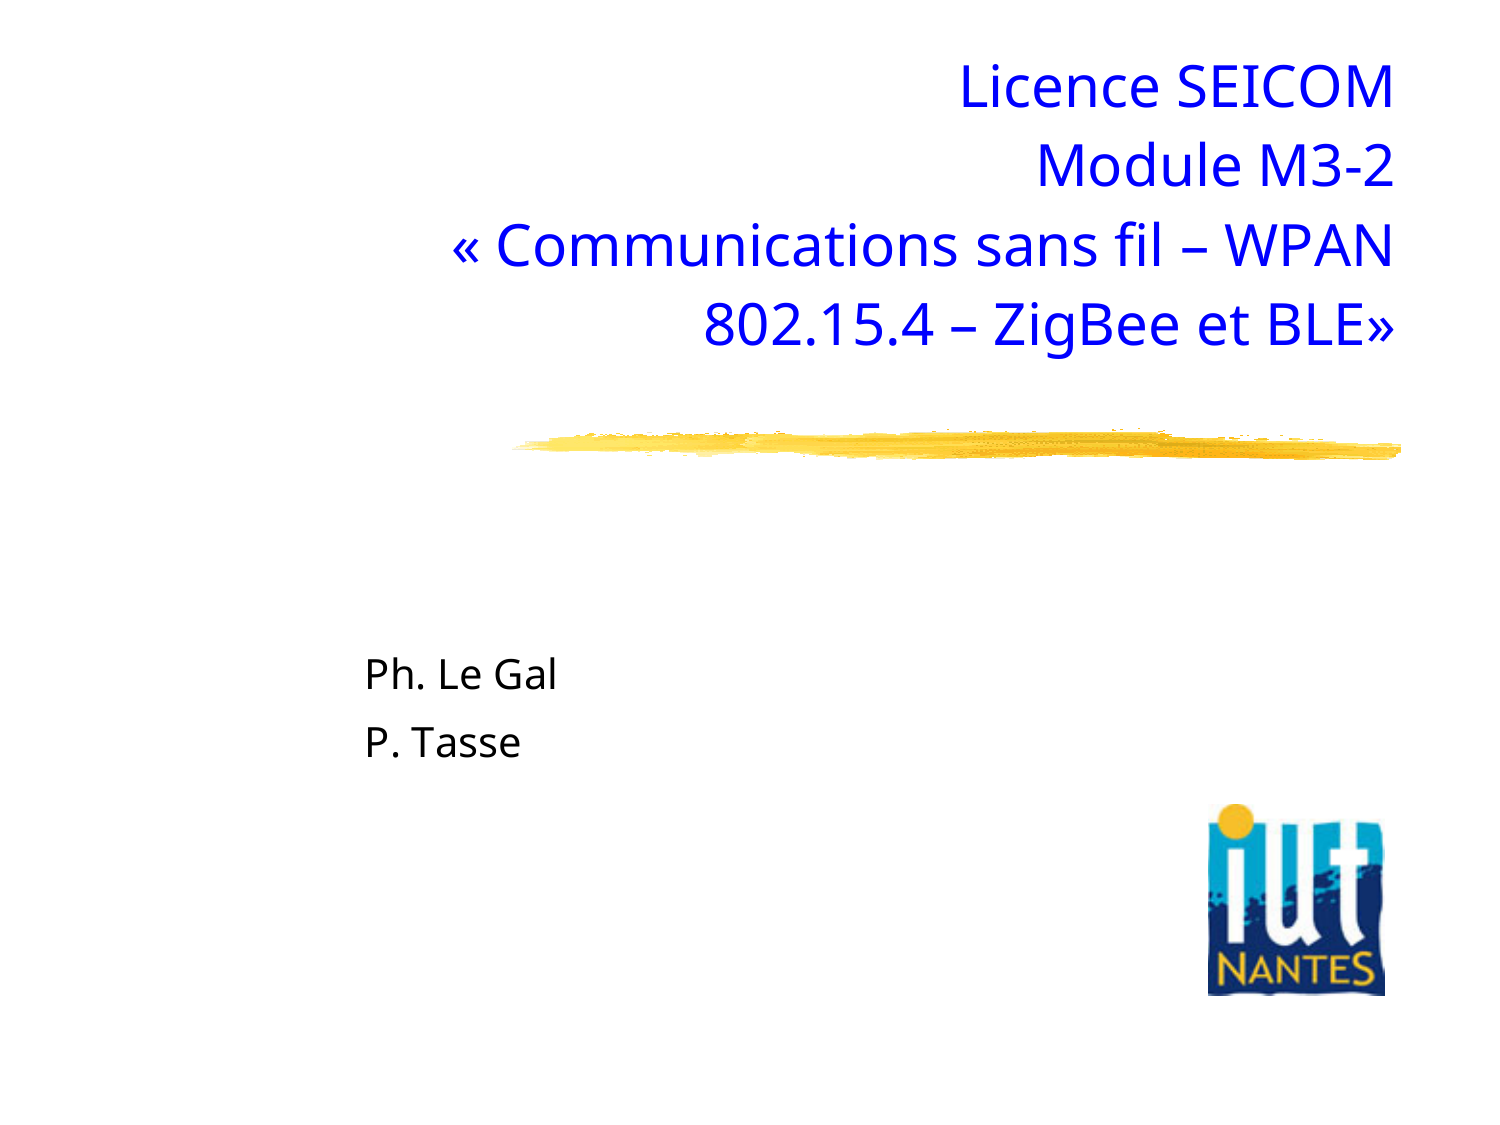

Licence SEICOM
Module M3-2
« Communications sans fil – WPAN
802.15.4 – ZigBee et BLE»
# Ph. Le Gal
P. Tasse